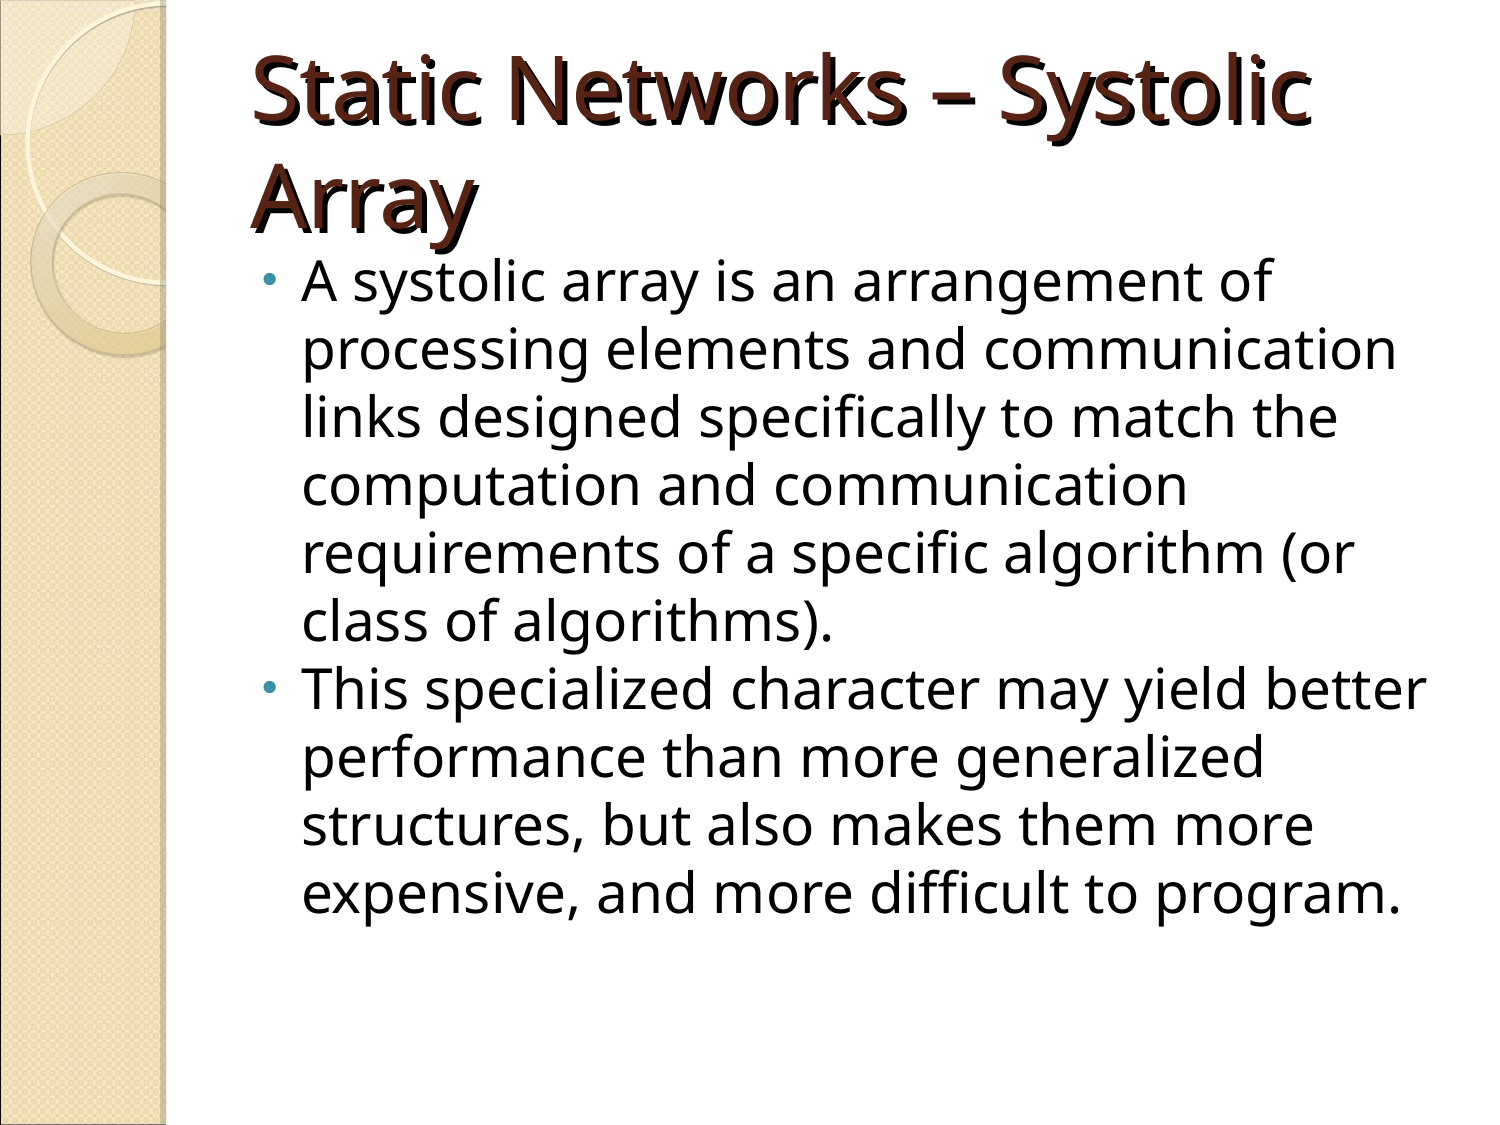

# Static Networks – Systolic Array
A systolic array is an arrangement of processing elements and communication links designed specifically to match the computation and communication requirements of a specific algorithm (or class of algorithms).
This specialized character may yield better performance than more generalized structures, but also makes them more expensive, and more difficult to program.